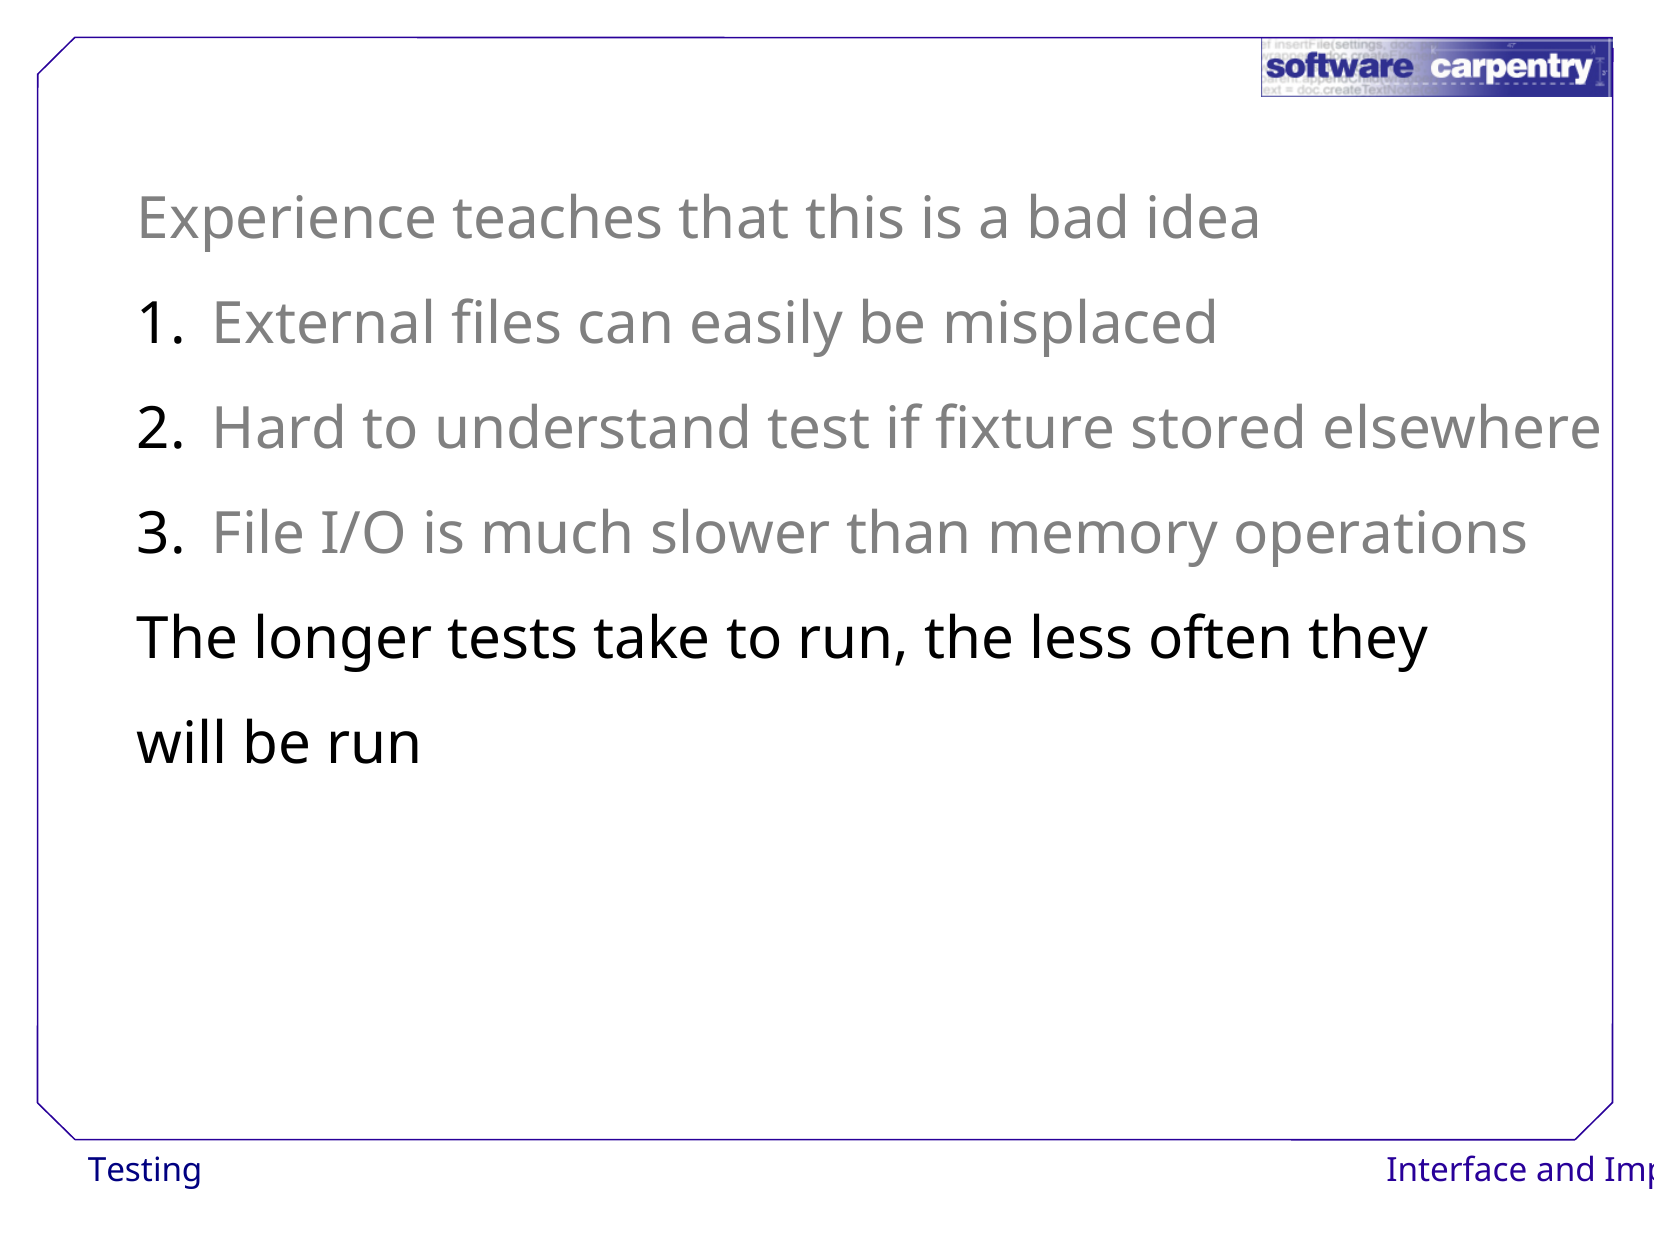

Experience teaches that this is a bad idea
External files can easily be misplaced
Hard to understand test if fixture stored elsewhere
File I/O is much slower than memory operations
The longer tests take to run, the less often they
will be run